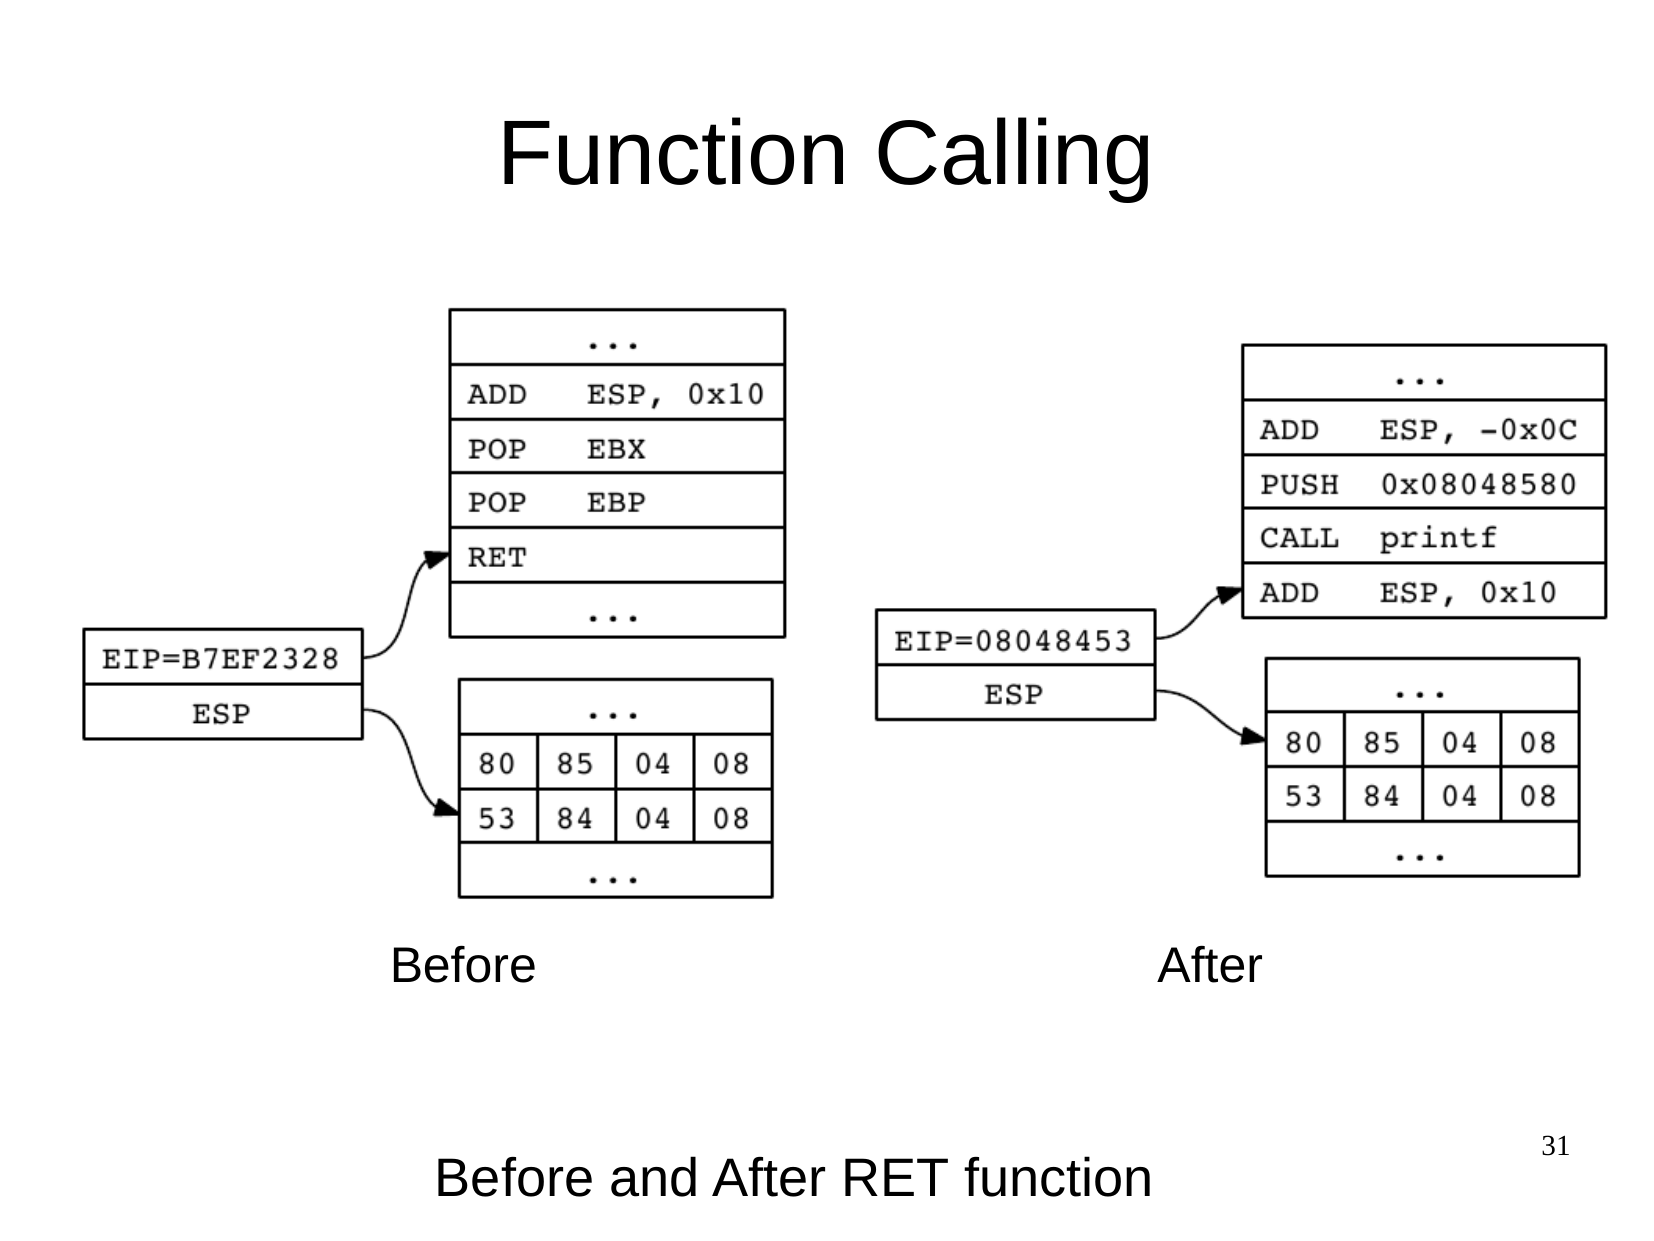

# Function Calling
Before
After
31
Before and After RET function